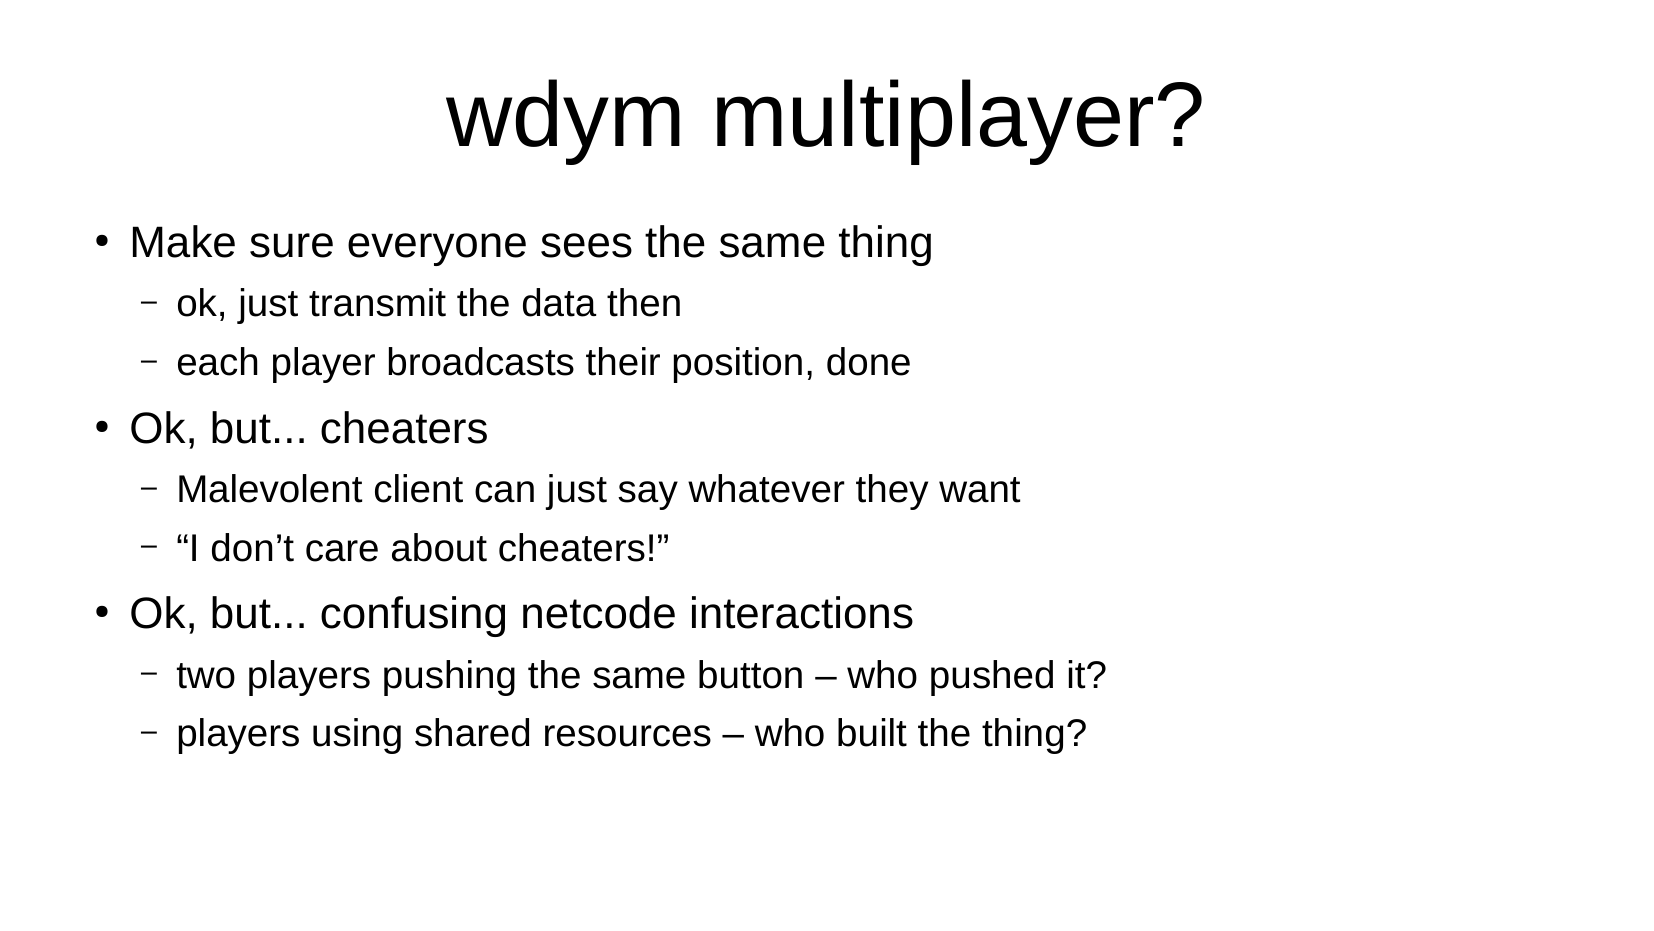

# wdym multiplayer?
Make sure everyone sees the same thing
ok, just transmit the data then
each player broadcasts their position, done
Ok, but... cheaters
Malevolent client can just say whatever they want
“I don’t care about cheaters!”
Ok, but... confusing netcode interactions
two players pushing the same button – who pushed it?
players using shared resources – who built the thing?